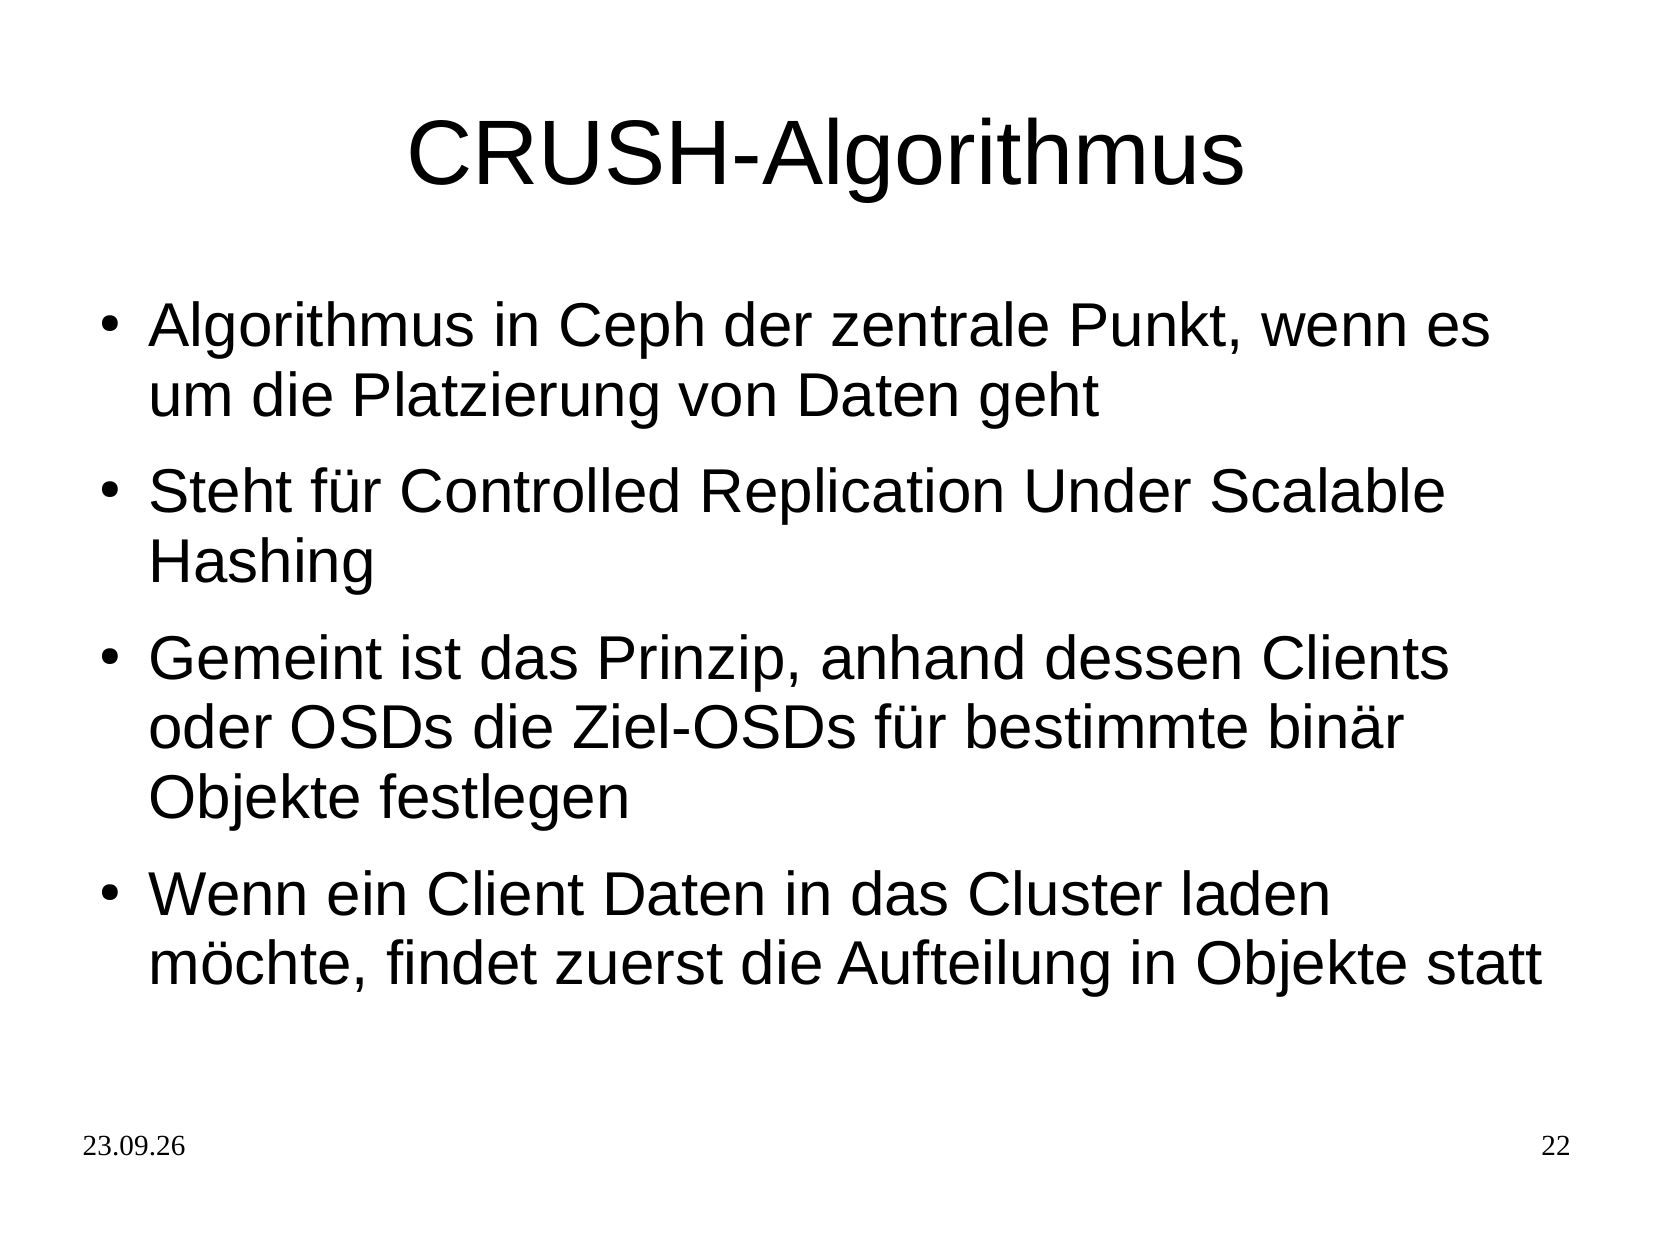

# CRUSH-Algorithmus
Algorithmus in Ceph der zentrale Punkt, wenn es um die Platzierung von Daten geht
Steht für Controlled Replication Under Scalable Hashing
Gemeint ist das Prinzip, anhand dessen Clients oder OSDs die Ziel-OSDs für bestimmte binär Objekte festlegen
Wenn ein Client Daten in das Cluster laden möchte, findet zuerst die Aufteilung in Objekte statt
22